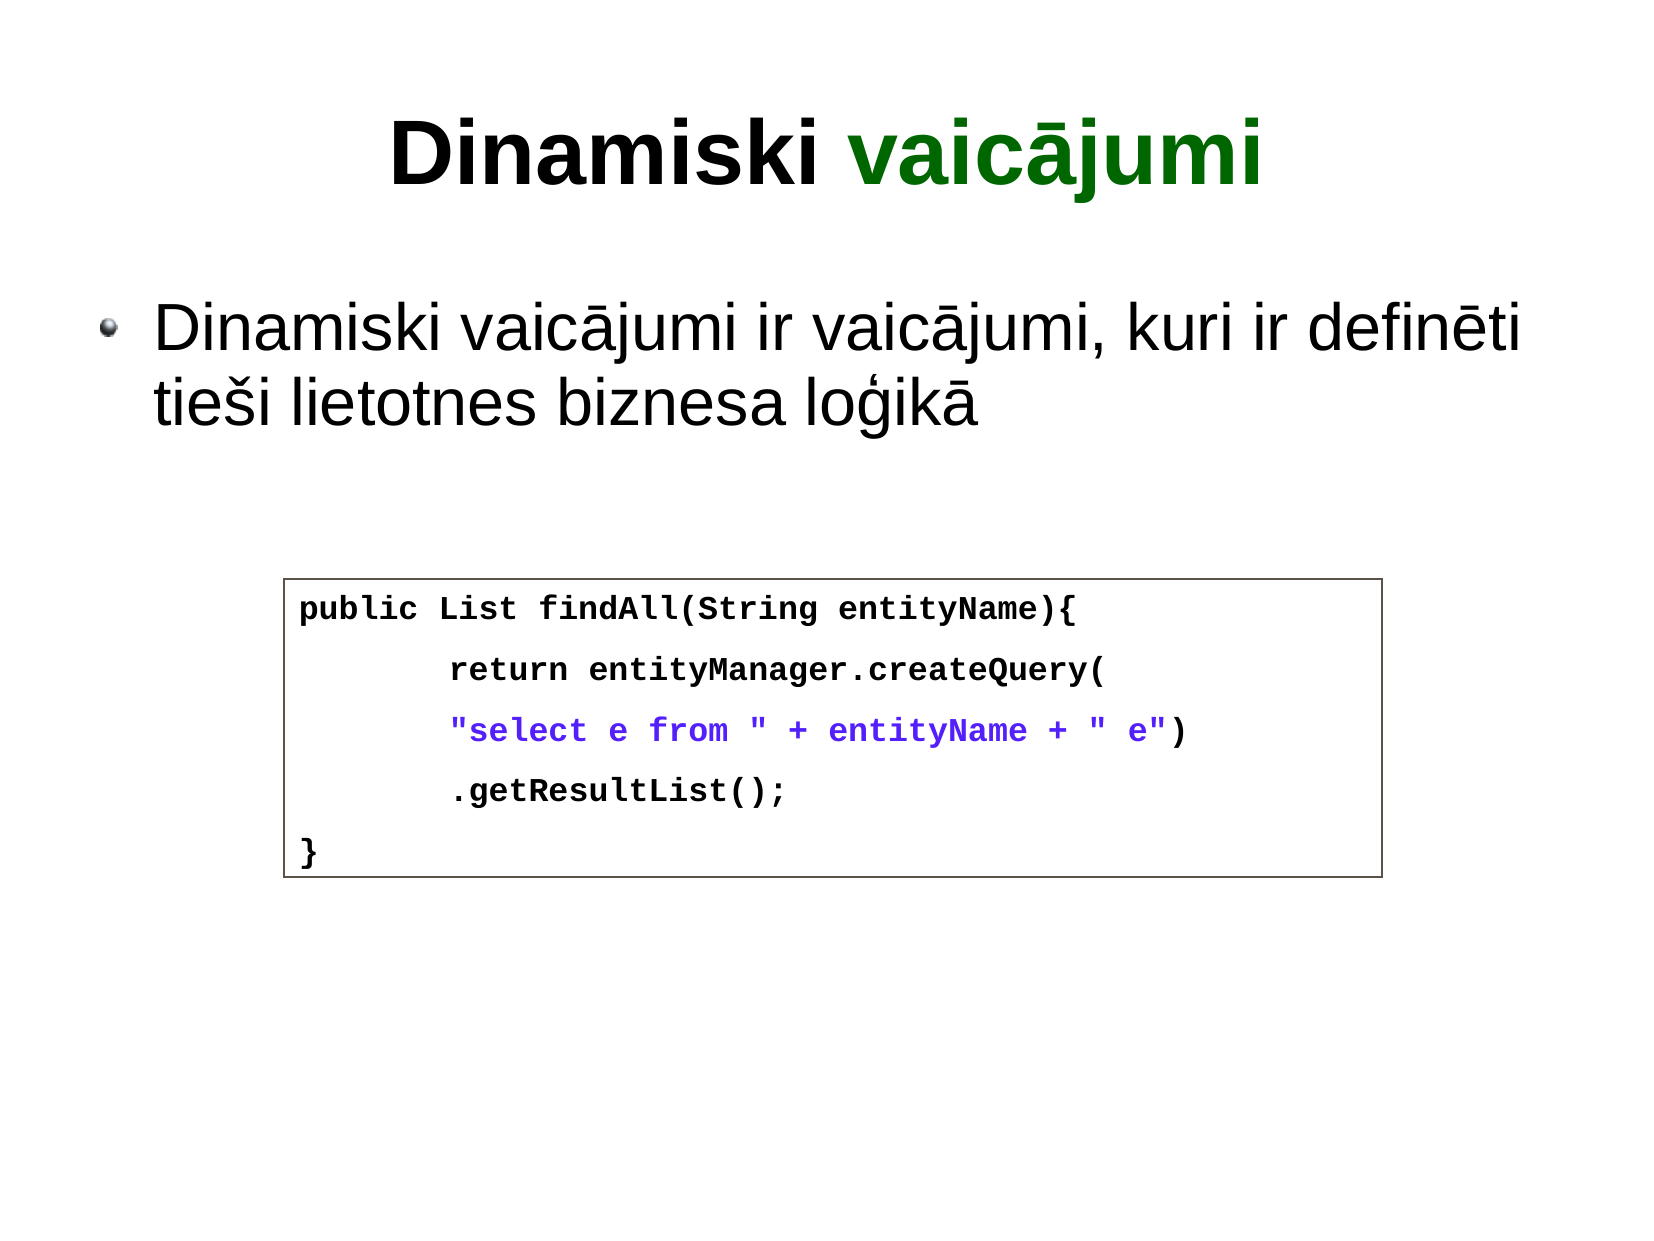

# Dinamiski vaicājumi
Dinamiski vaicājumi ir vaicājumi, kuri ir definēti tieši lietotnes biznesa loģikā
public List findAll(String entityName){
	return entityManager.createQuery(
 	"select e from " + entityName + " e")
	.getResultList();
}